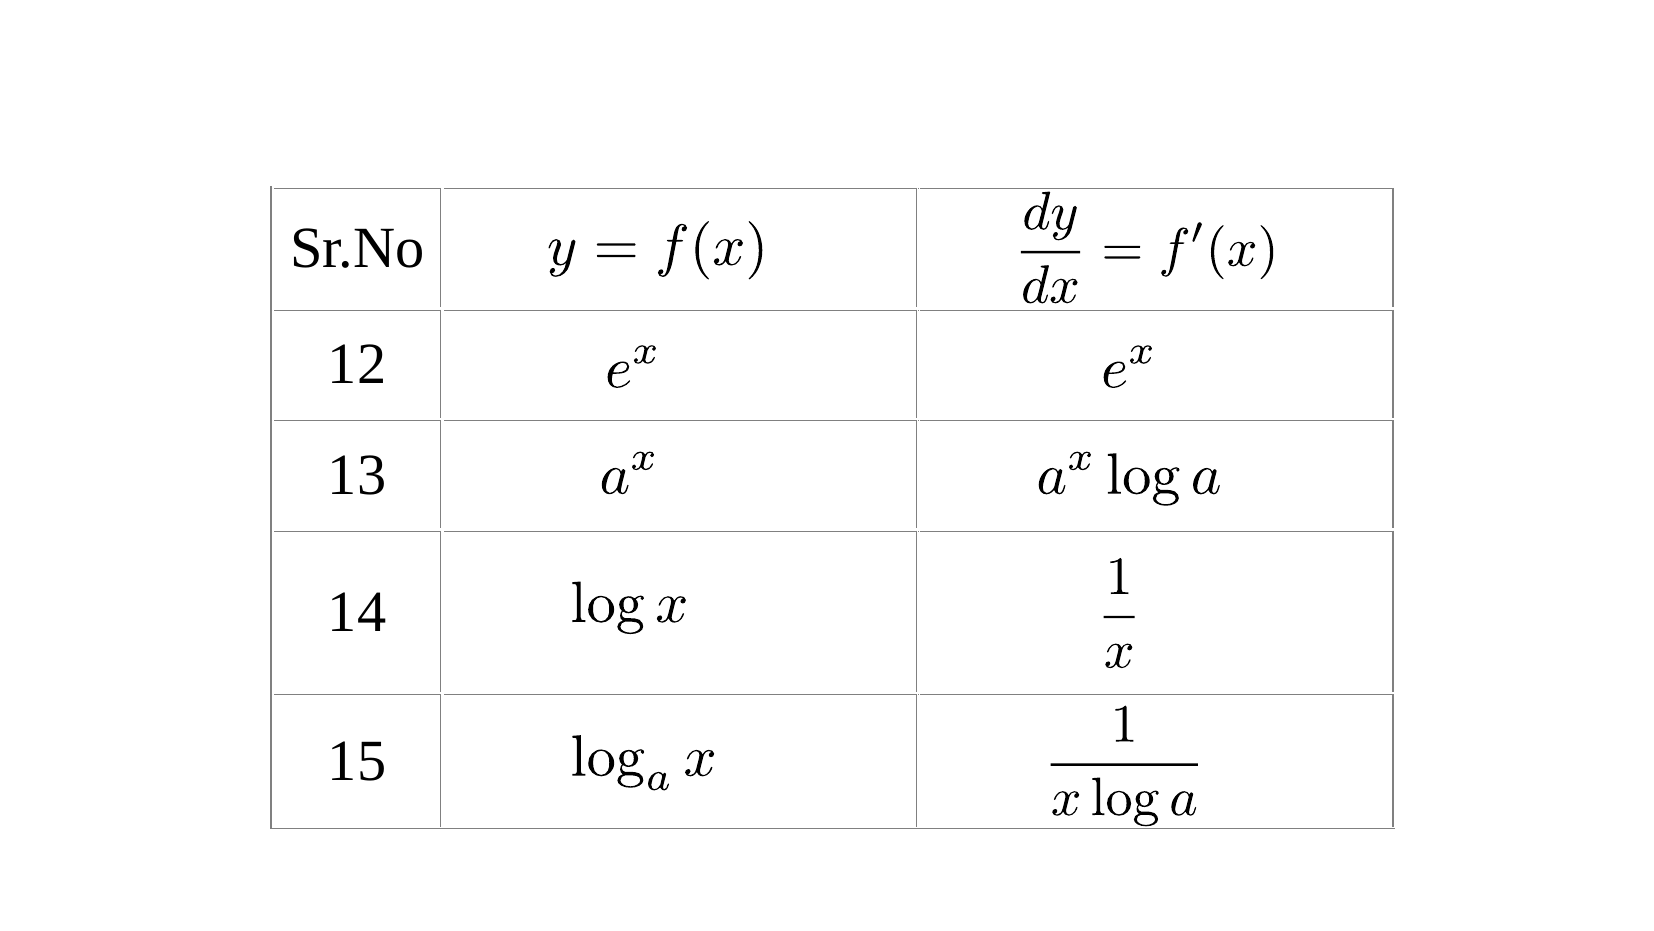

#
| Sr.No | | |
| --- | --- | --- |
| 12 | | |
| 13 | | |
| 14 | | |
| 15 | | |